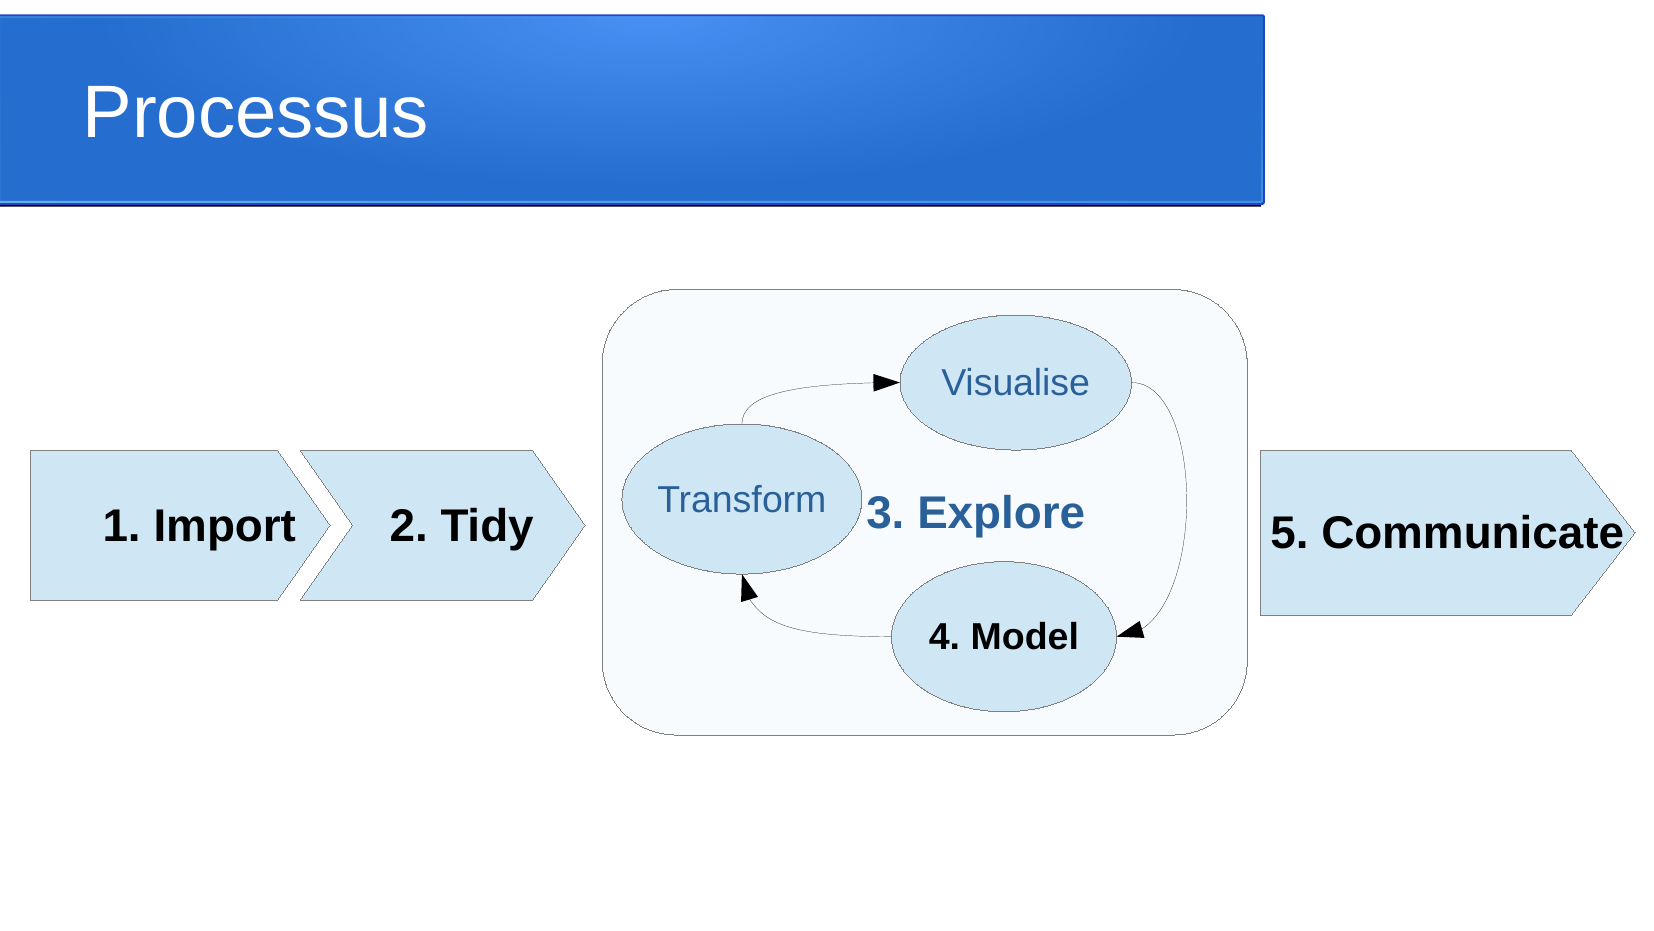

# Processus
 3. Explore
Visualise
Transform
1. Import
2. Tidy
5. Communicate
4. Model